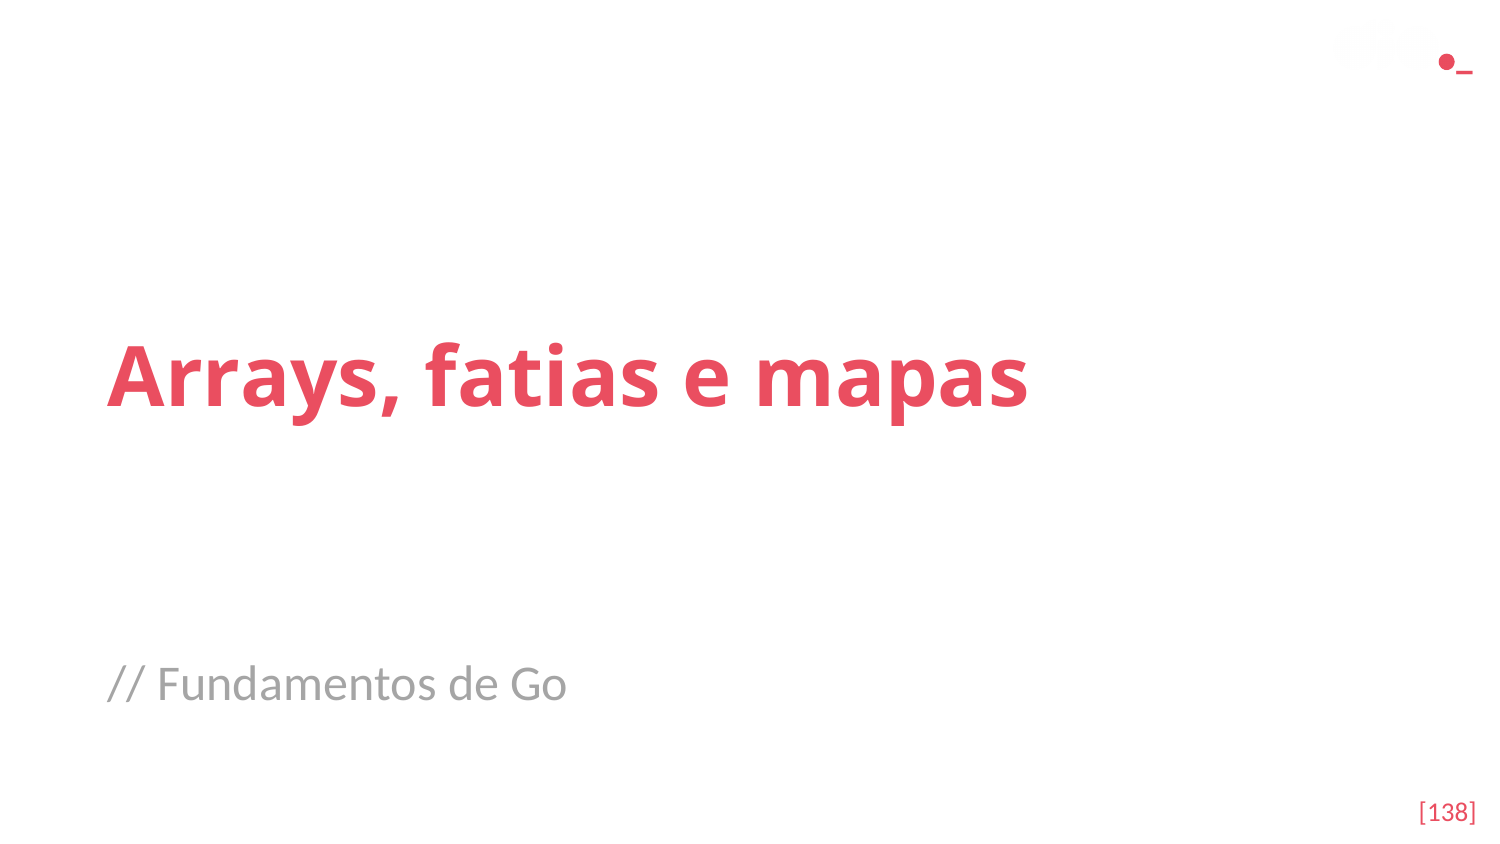

Arrays, fatias e mapas
// Fundamentos de Go